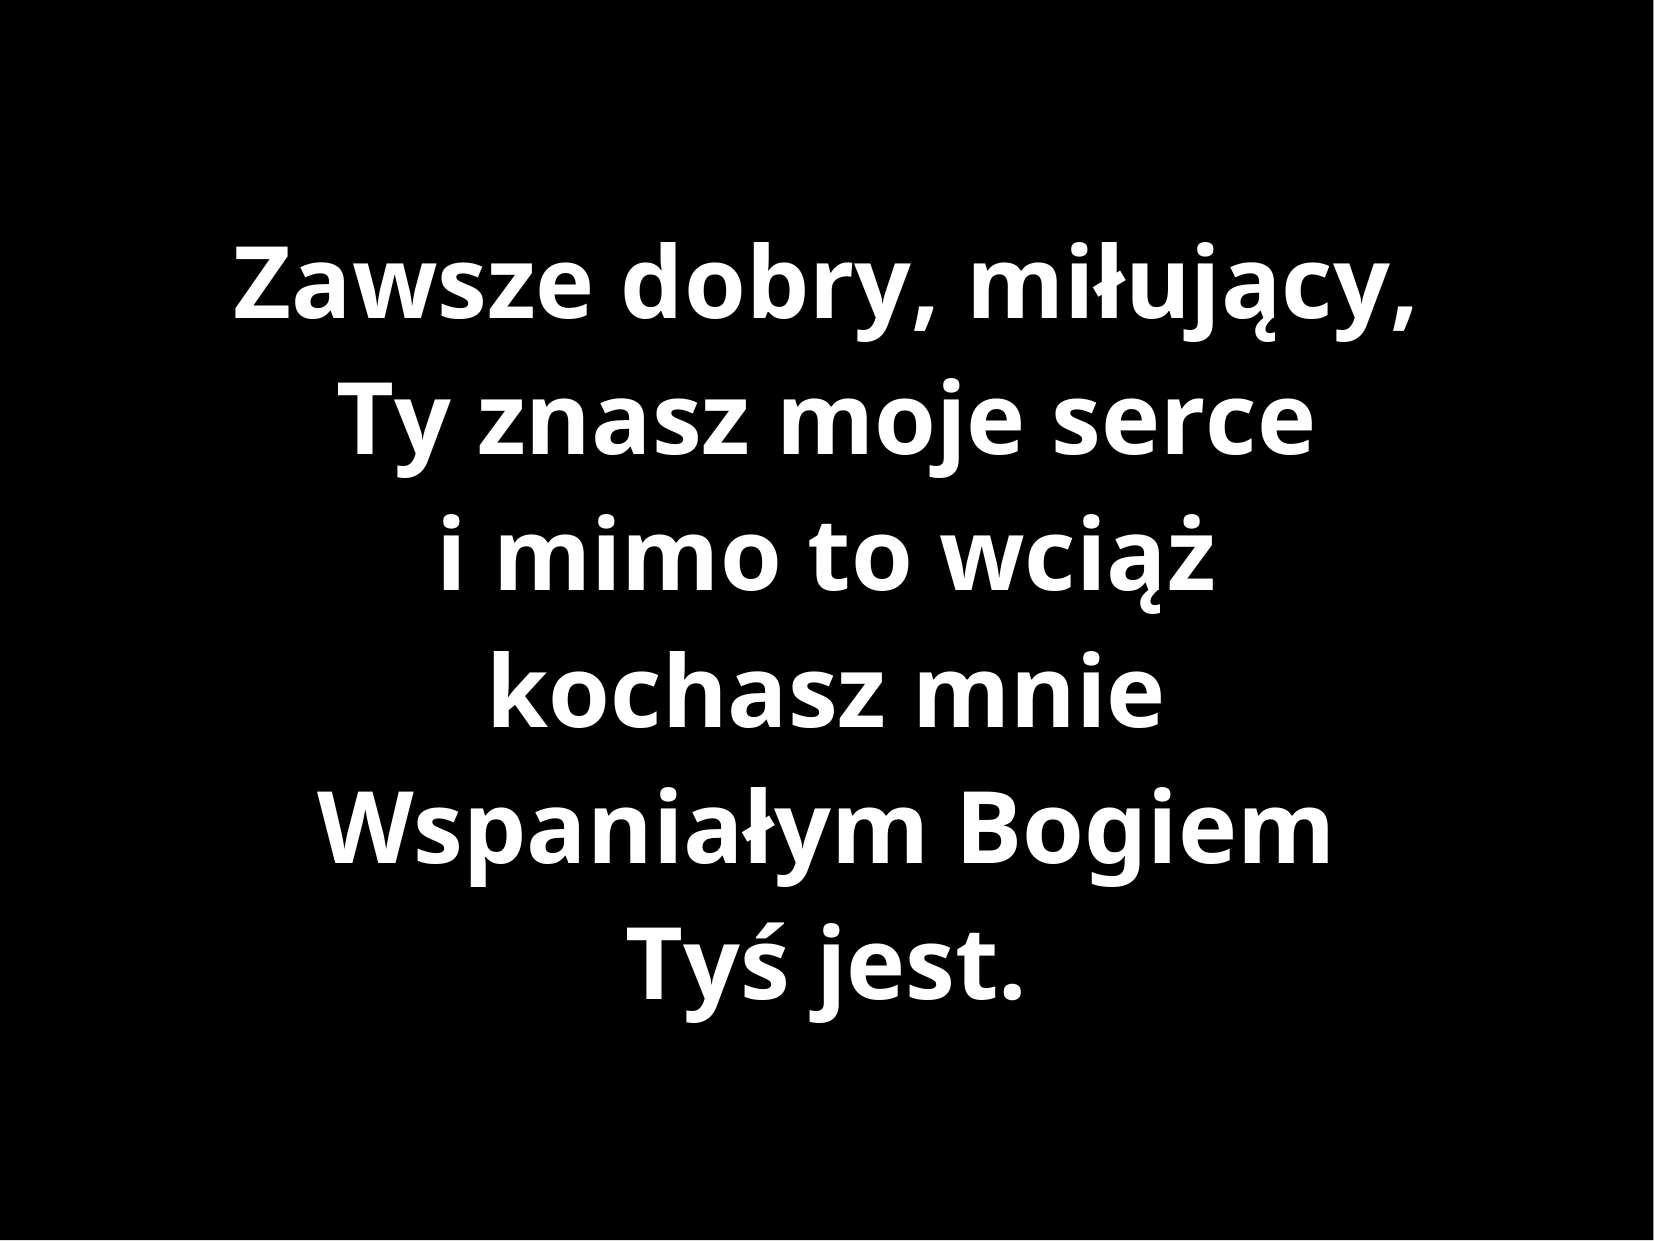

# Zawsze dobry, miłujący, Ty znasz moje serce i mimo to wciąż kochasz mnie Wspaniałym Bogiem Tyś jest.